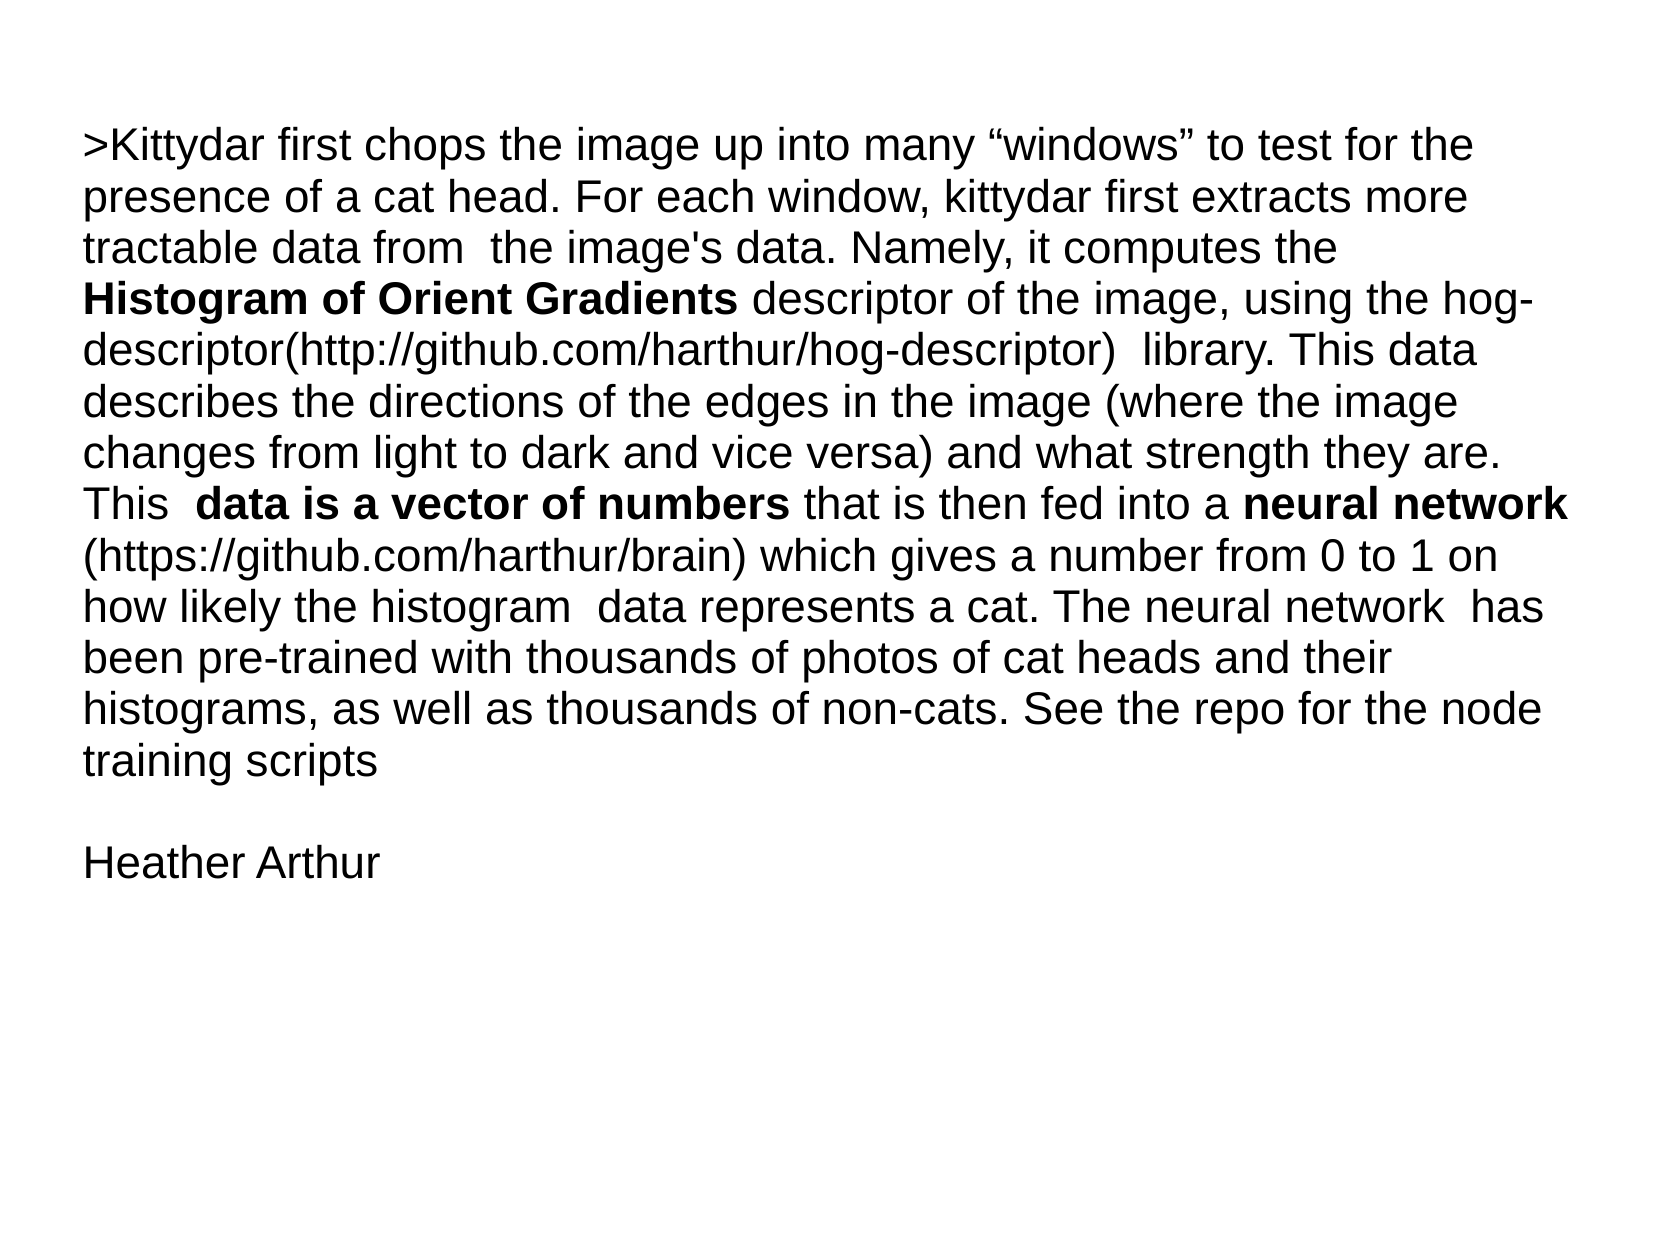

# >Kittydar first chops the image up into many “windows” to test for the presence of a cat head. For each window, kittydar first extracts more tractable data from the image's data. Namely, it computes the Histogram of Orient Gradients descriptor of the image, using the hog-descriptor(http://github.com/harthur/hog-descriptor) library. This data describes the directions of the edges in the image (where the image changes from light to dark and vice versa) and what strength they are. This data is a vector of numbers that is then fed into a neural network (https://github.com/harthur/brain) which gives a number from 0 to 1 on how likely the histogram data represents a cat. The neural network has been pre-trained with thousands of photos of cat heads and their histograms, as well as thousands of non-cats. See the repo for the node training scripts
Heather Arthur